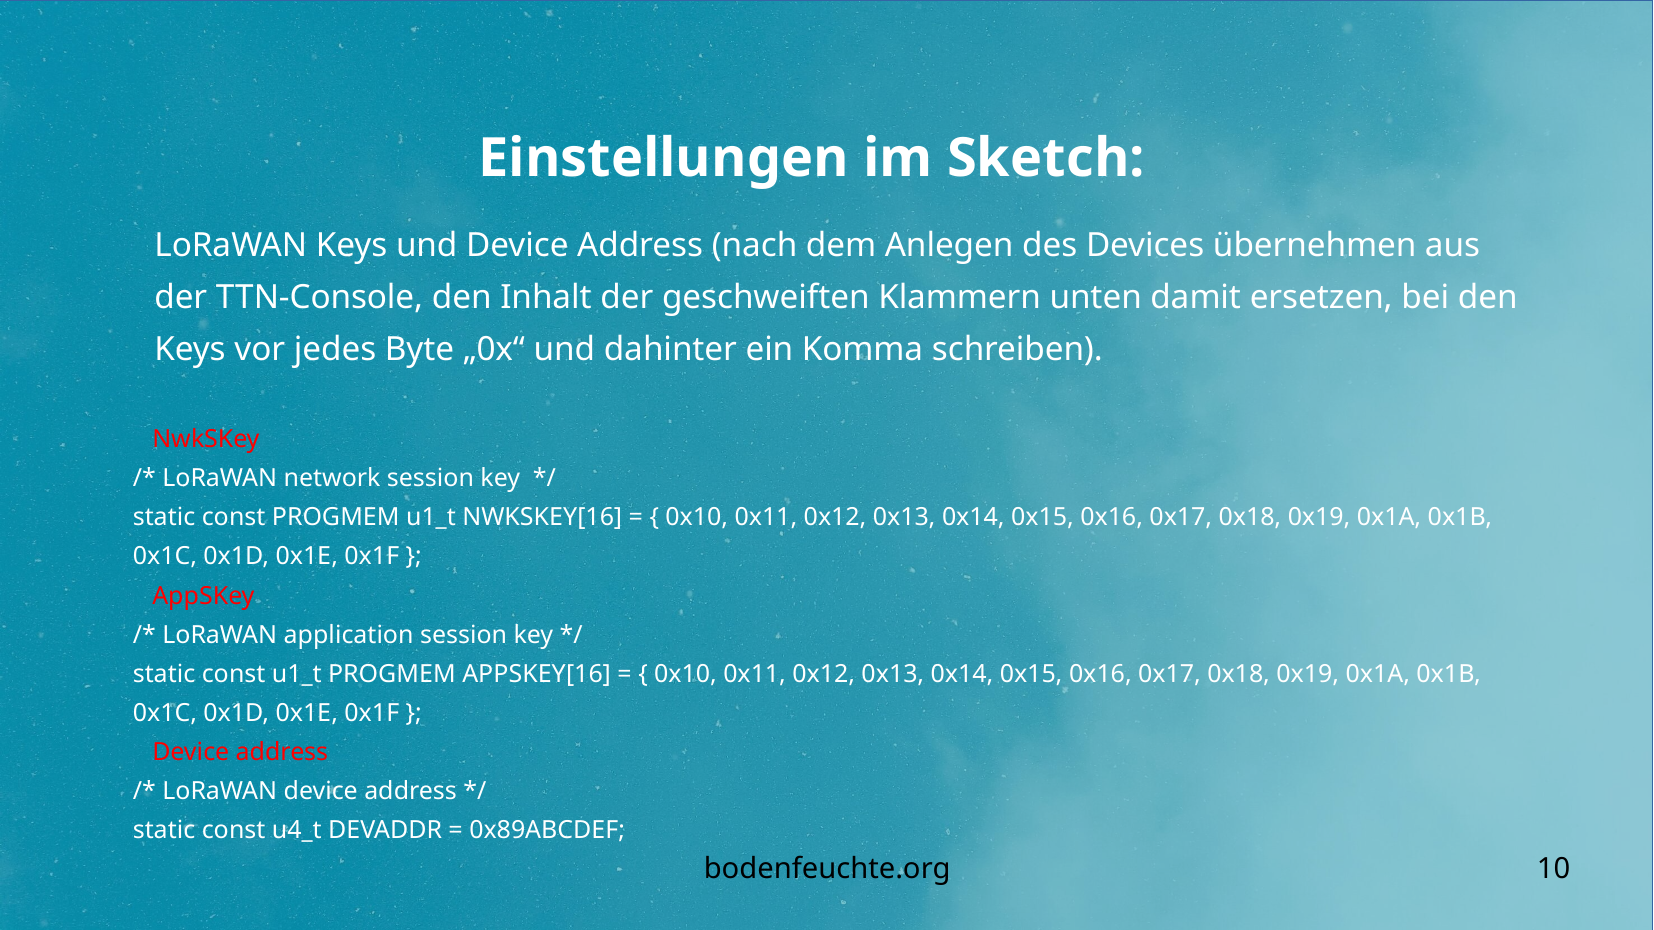

# Einstellungen im Sketch:
LoRaWAN Keys und Device Address (nach dem Anlegen des Devices übernehmen aus der TTN-Console, den Inhalt der geschweiften Klammern unten damit ersetzen, bei den Keys vor jedes Byte „0x“ und dahinter ein Komma schreiben).
 NwkSKey
/* LoRaWAN network session key */
static const PROGMEM u1_t NWKSKEY[16] = { 0x10, 0x11, 0x12, 0x13, 0x14, 0x15, 0x16, 0x17, 0x18, 0x19, 0x1A, 0x1B, 0x1C, 0x1D, 0x1E, 0x1F };
 AppSKey
/* LoRaWAN application session key */
static const u1_t PROGMEM APPSKEY[16] = { 0x10, 0x11, 0x12, 0x13, 0x14, 0x15, 0x16, 0x17, 0x18, 0x19, 0x1A, 0x1B, 0x1C, 0x1D, 0x1E, 0x1F };
 Device address
/* LoRaWAN device address */
static const u4_t DEVADDR = 0x89ABCDEF;
bodenfeuchte.org
10